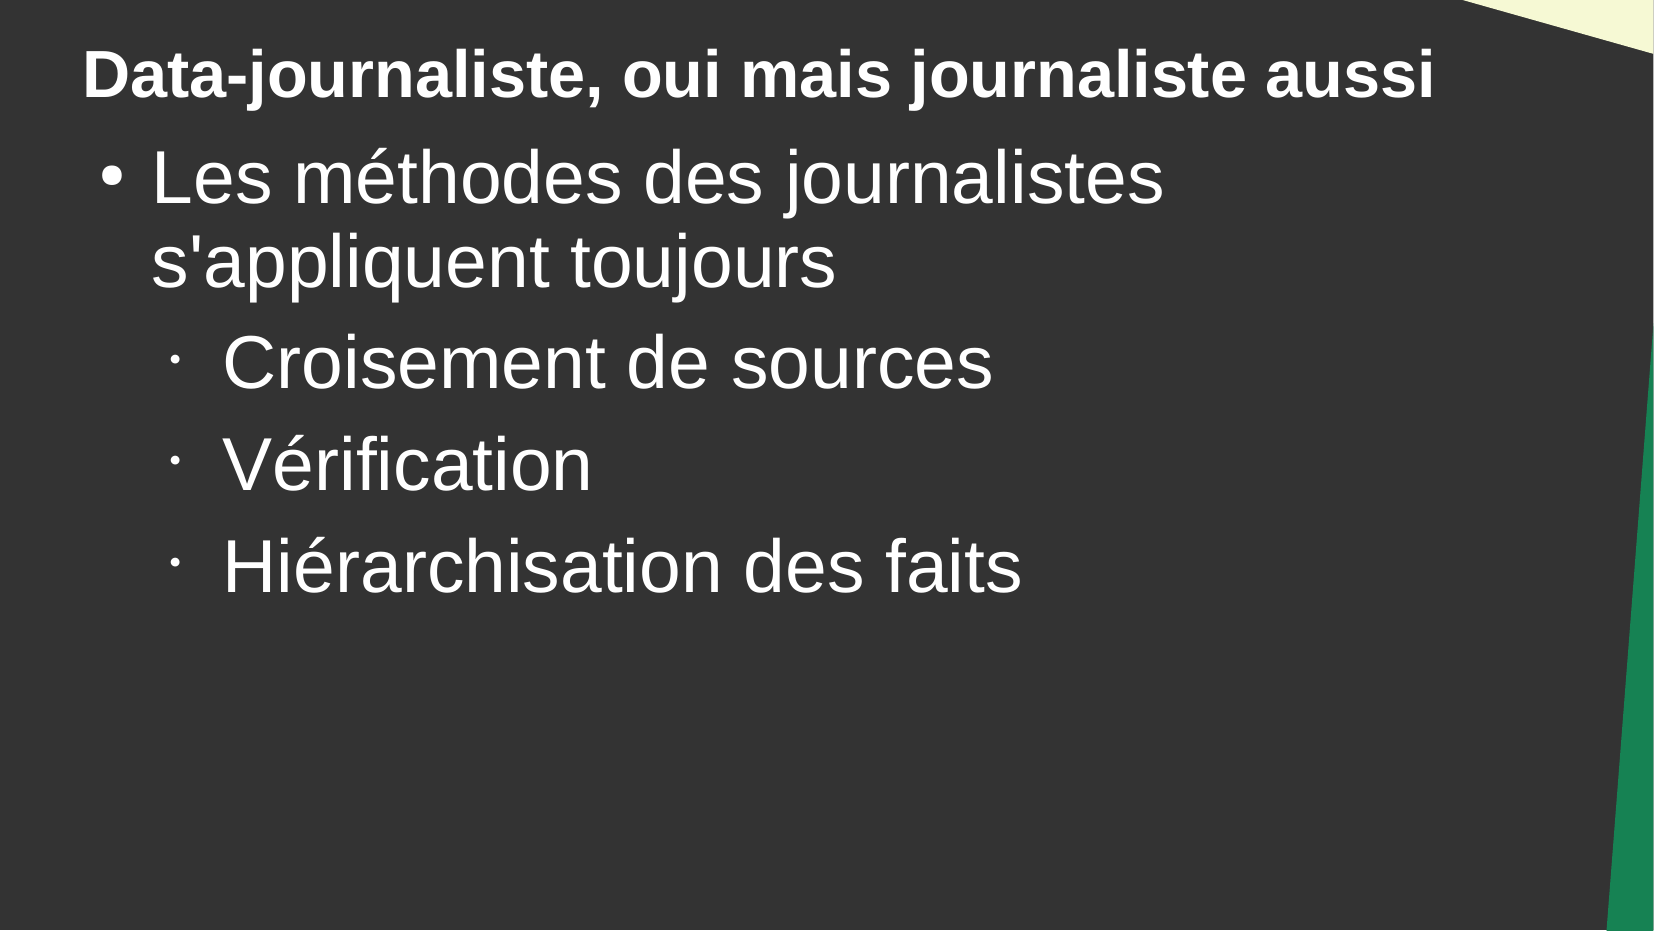

# Data-journaliste, oui mais journaliste aussi
Les méthodes des journalistes s'appliquent toujours
Croisement de sources
Vérification
Hiérarchisation des faits